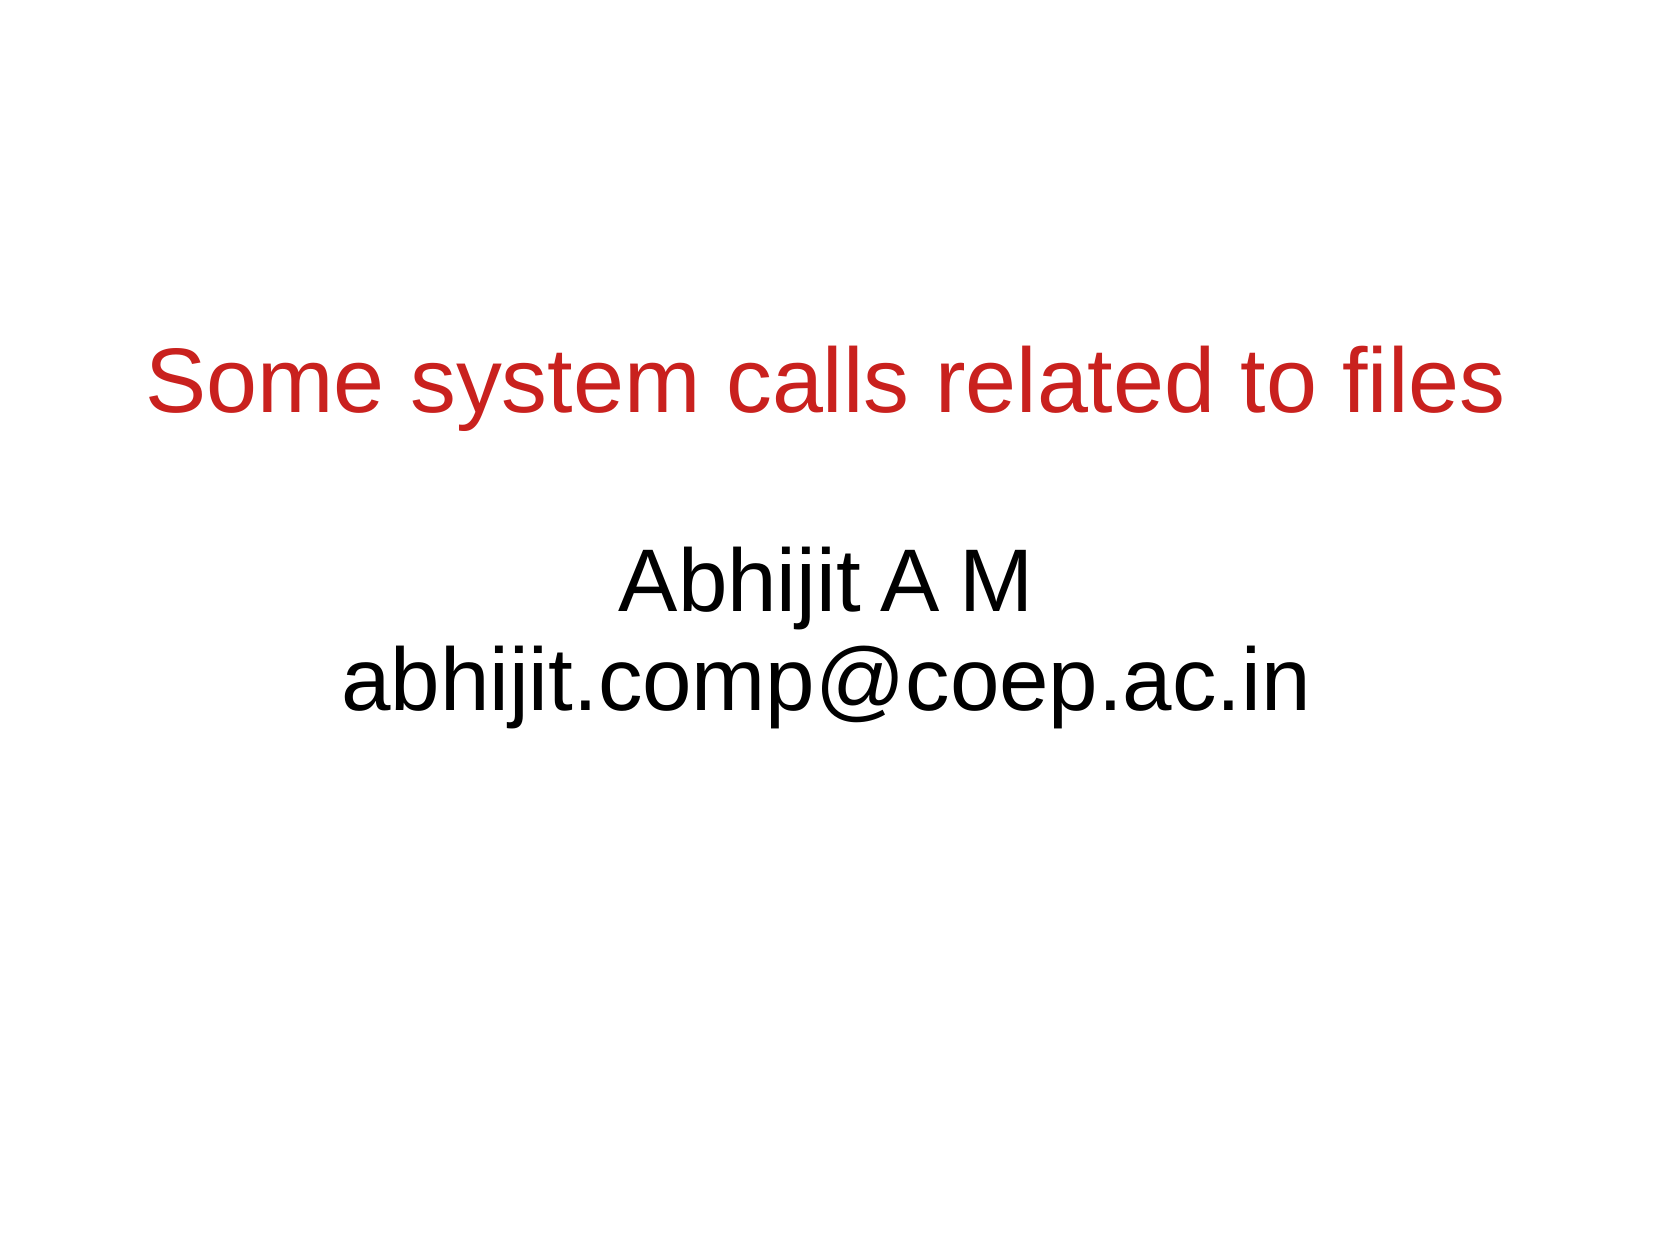

# Some system calls related to files
Abhijit A M
abhijit.comp@coep.ac.in